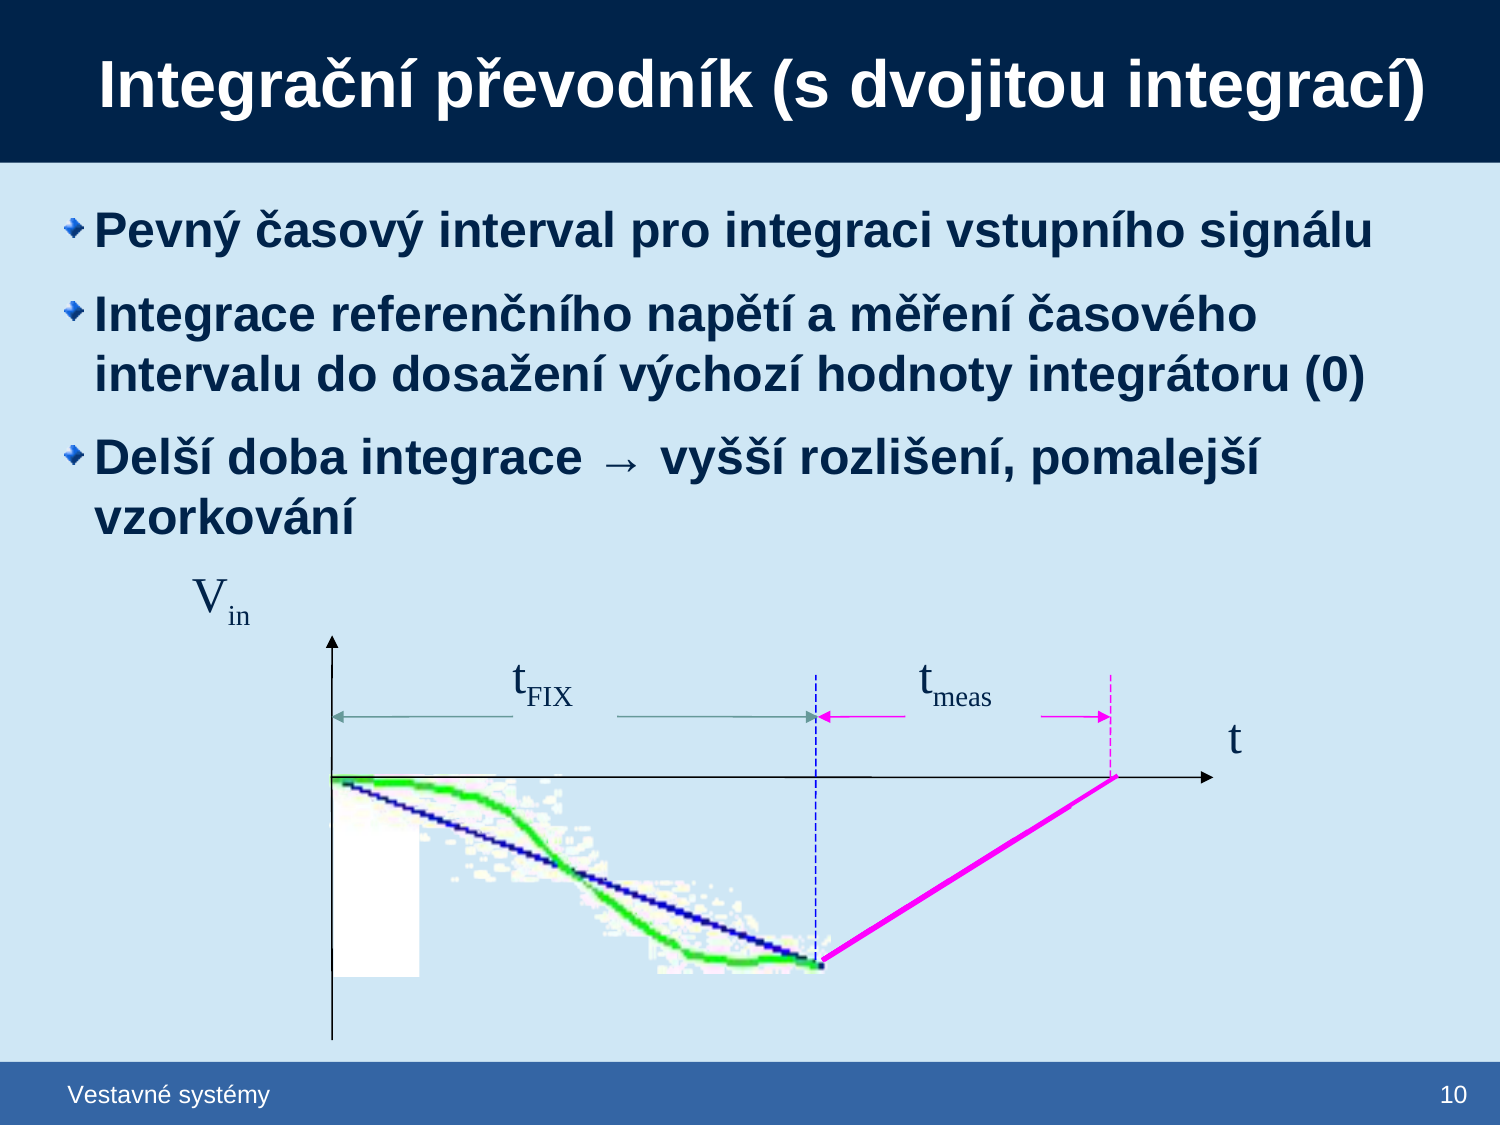

# Integrační převodník (s dvojitou integrací)
Pevný časový interval pro integraci vstupního signálu
Integrace referenčního napětí a měření časového intervalu do dosažení výchozí hodnoty integrátoru (0)
Delší doba integrace → vyšší rozlišení, pomalejší vzorkování
Vin
tFIX
tmeas
t